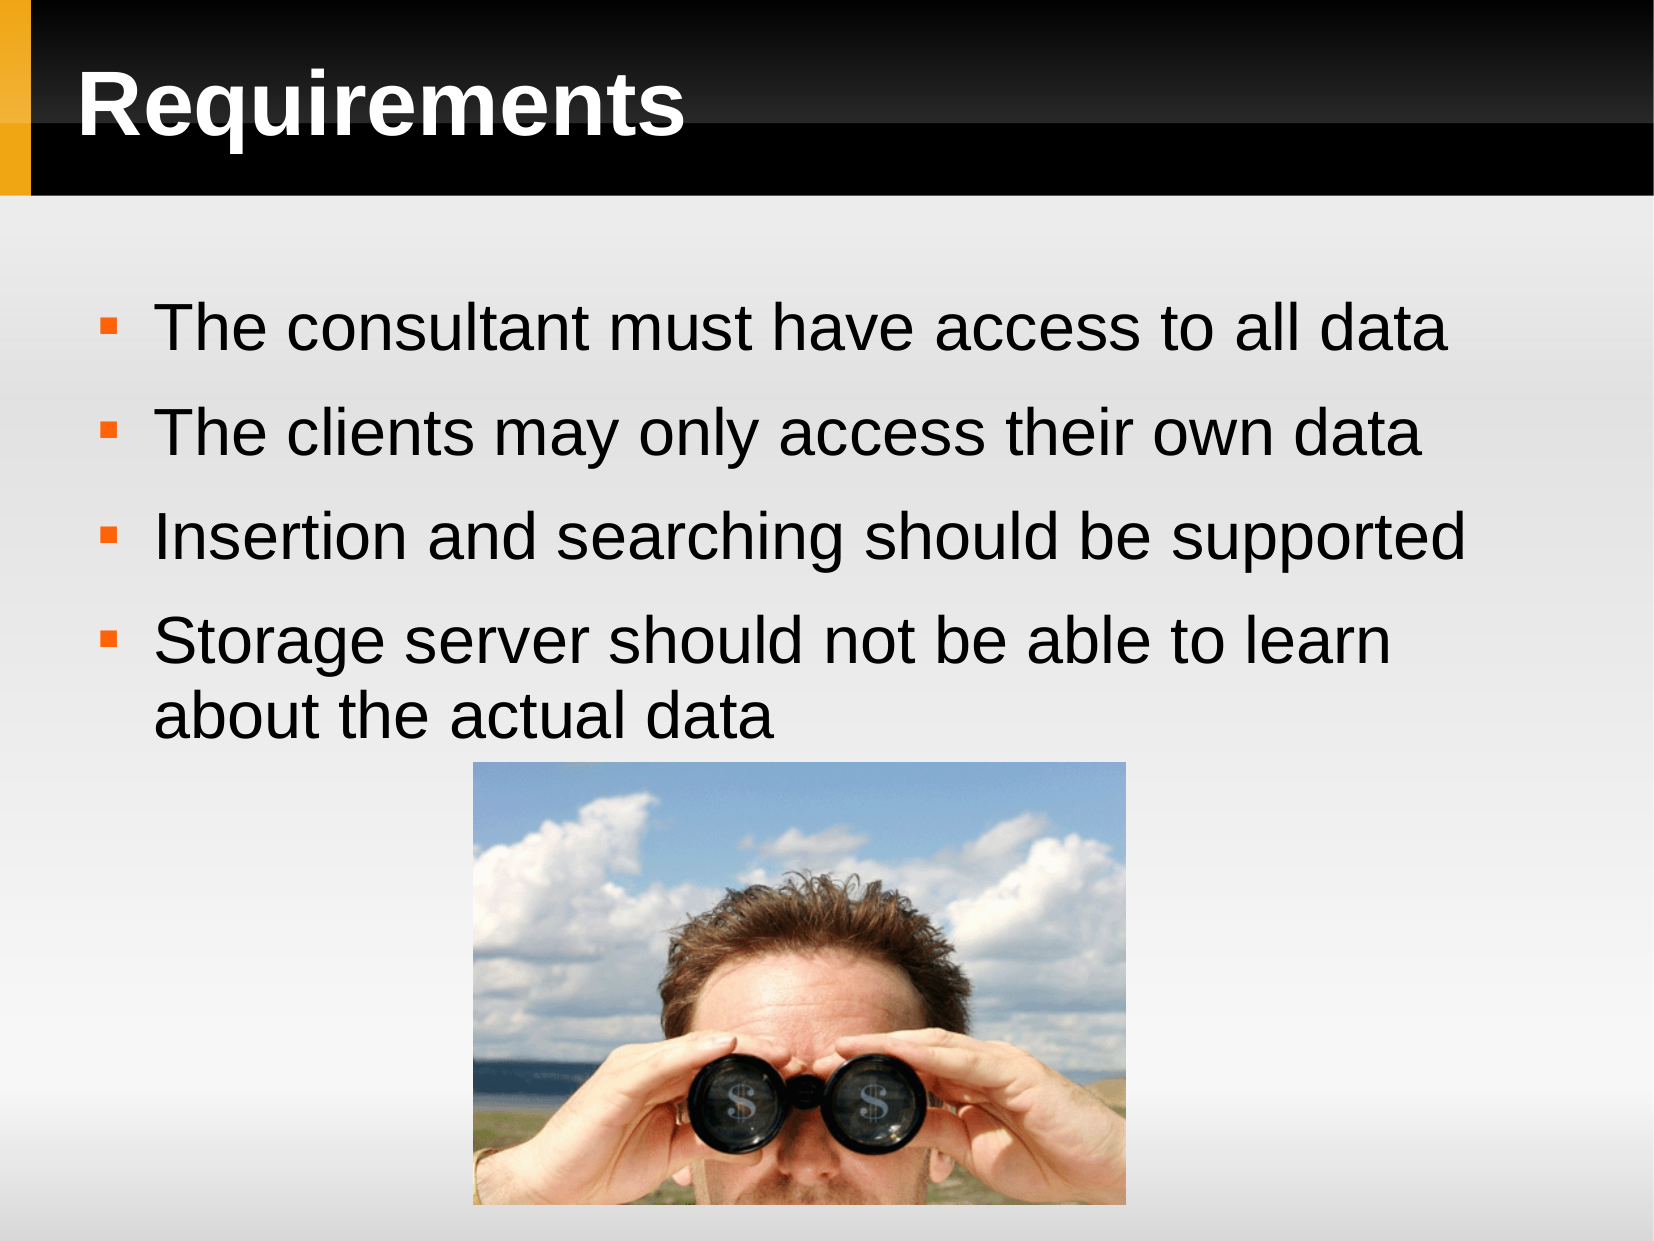

# Requirements
The consultant must have access to all data
The clients may only access their own data
Insertion and searching should be supported
Storage server should not be able to learn about the actual data